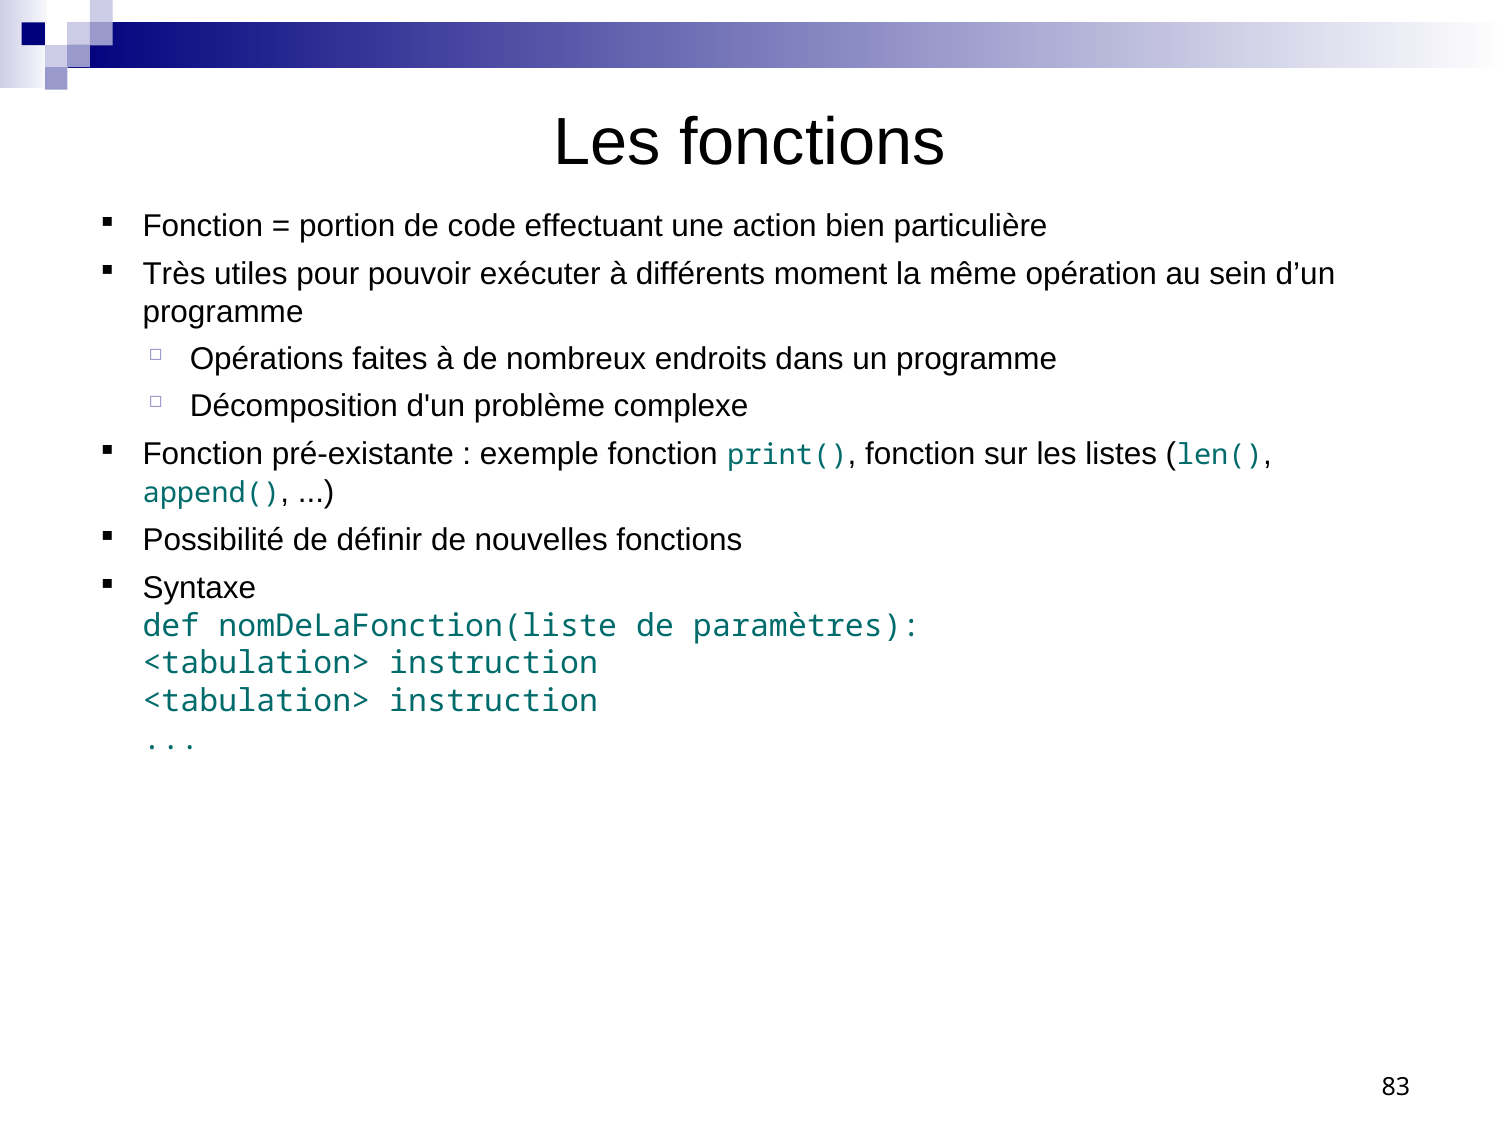

# Les fonctions
Fonction = portion de code effectuant une action bien particulière
Très utiles pour pouvoir exécuter à différents moment la même opération au sein d’un programme
Opérations faites à de nombreux endroits dans un programme
Décomposition d'un problème complexe
Fonction pré-existante : exemple fonction print(), fonction sur les listes (len(), append(), ...)
Possibilité de définir de nouvelles fonctions
Syntaxe
def nomDeLaFonction(liste de paramètres):
<tabulation> instruction
<tabulation> instruction
...
83